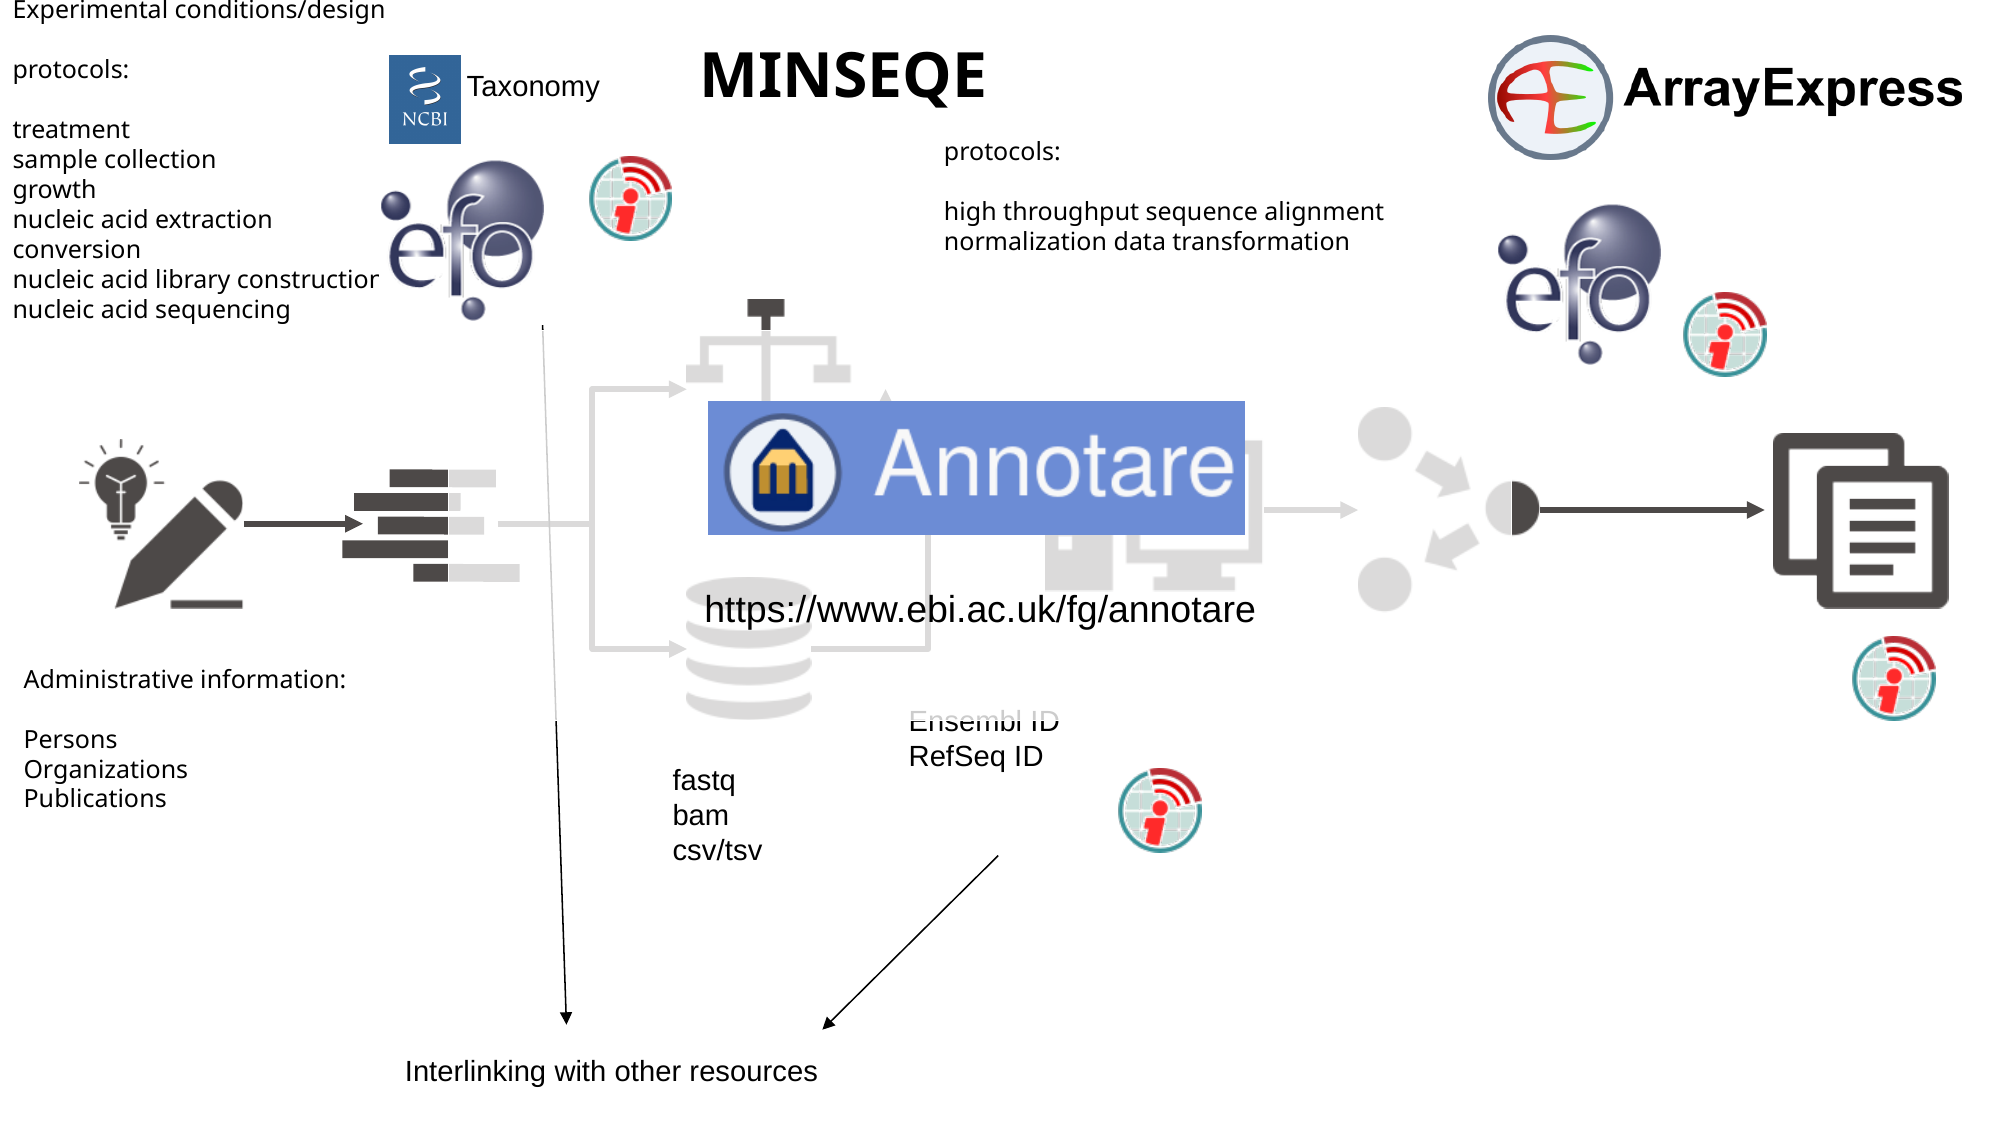

Experimental conditions/design
protocols:
treatment
sample collection
growth
nucleic acid extraction
conversion
nucleic acid library construction
nucleic acid sequencing
MINSEQE
Taxonomy
protocols:
high throughput sequence alignment
normalization data transformation
https://www.ebi.ac.uk/fg/annotare
Administrative information:
Persons
Organizations
Publications
Ensembl ID
RefSeq ID
fastq
bam
csv/tsv
Interlinking with other resources